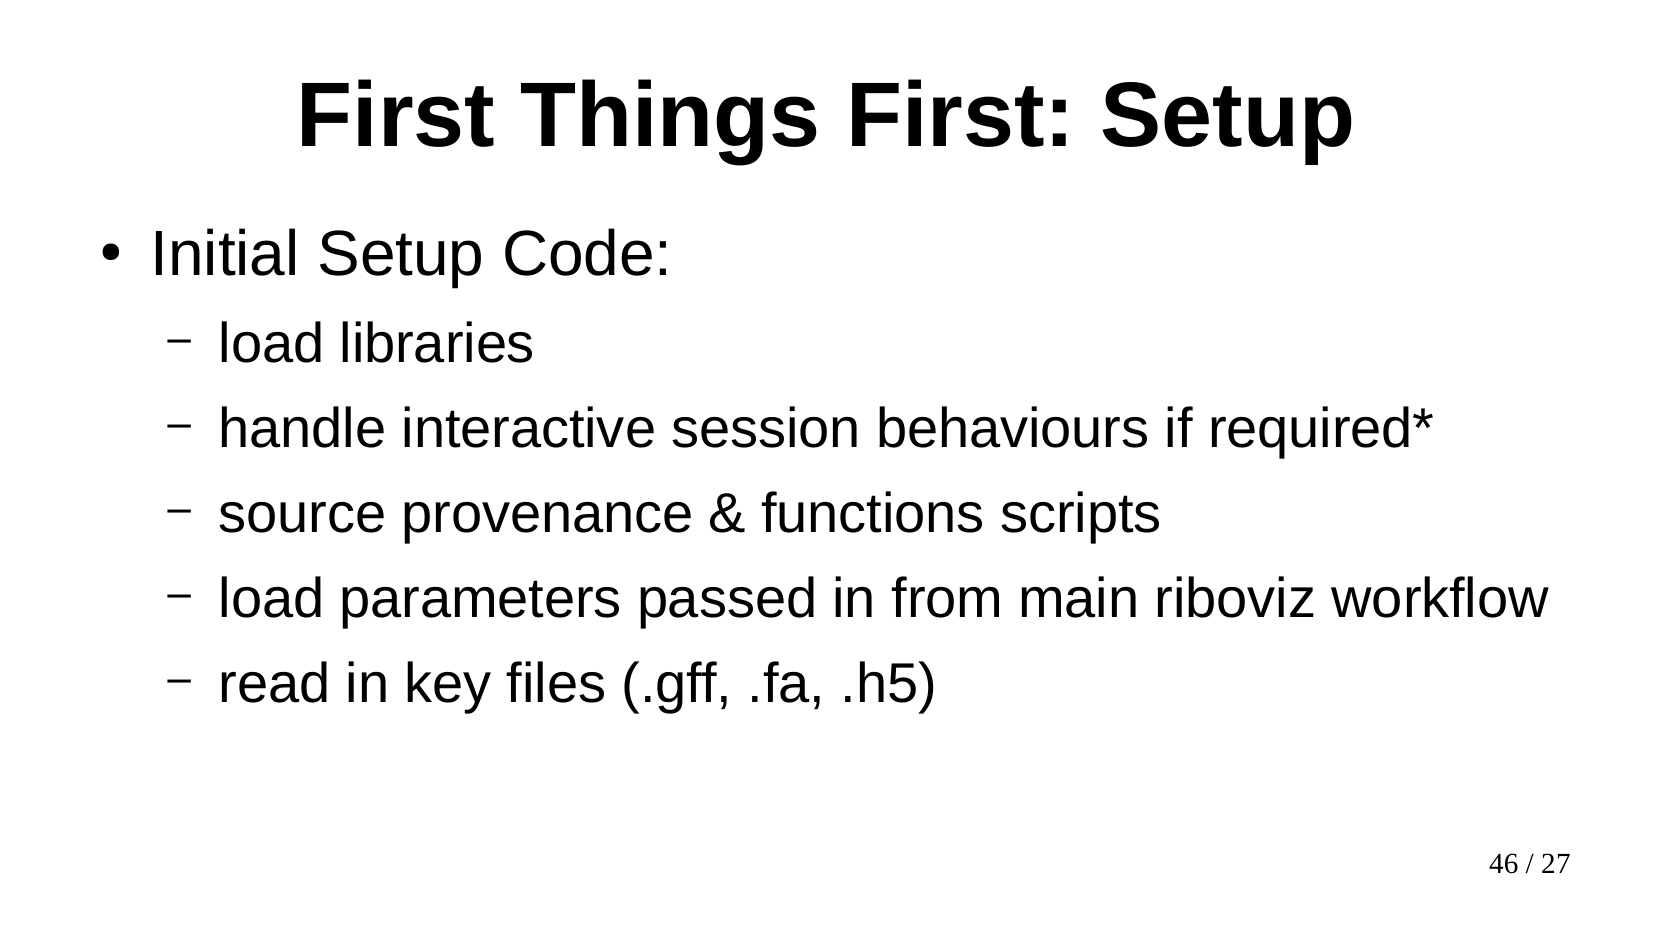

# First Things First: Setup
Initial Setup Code:
load libraries
handle interactive session behaviours if required*
source provenance & functions scripts
load parameters passed in from main riboviz workflow
read in key files (.gff, .fa, .h5)
46